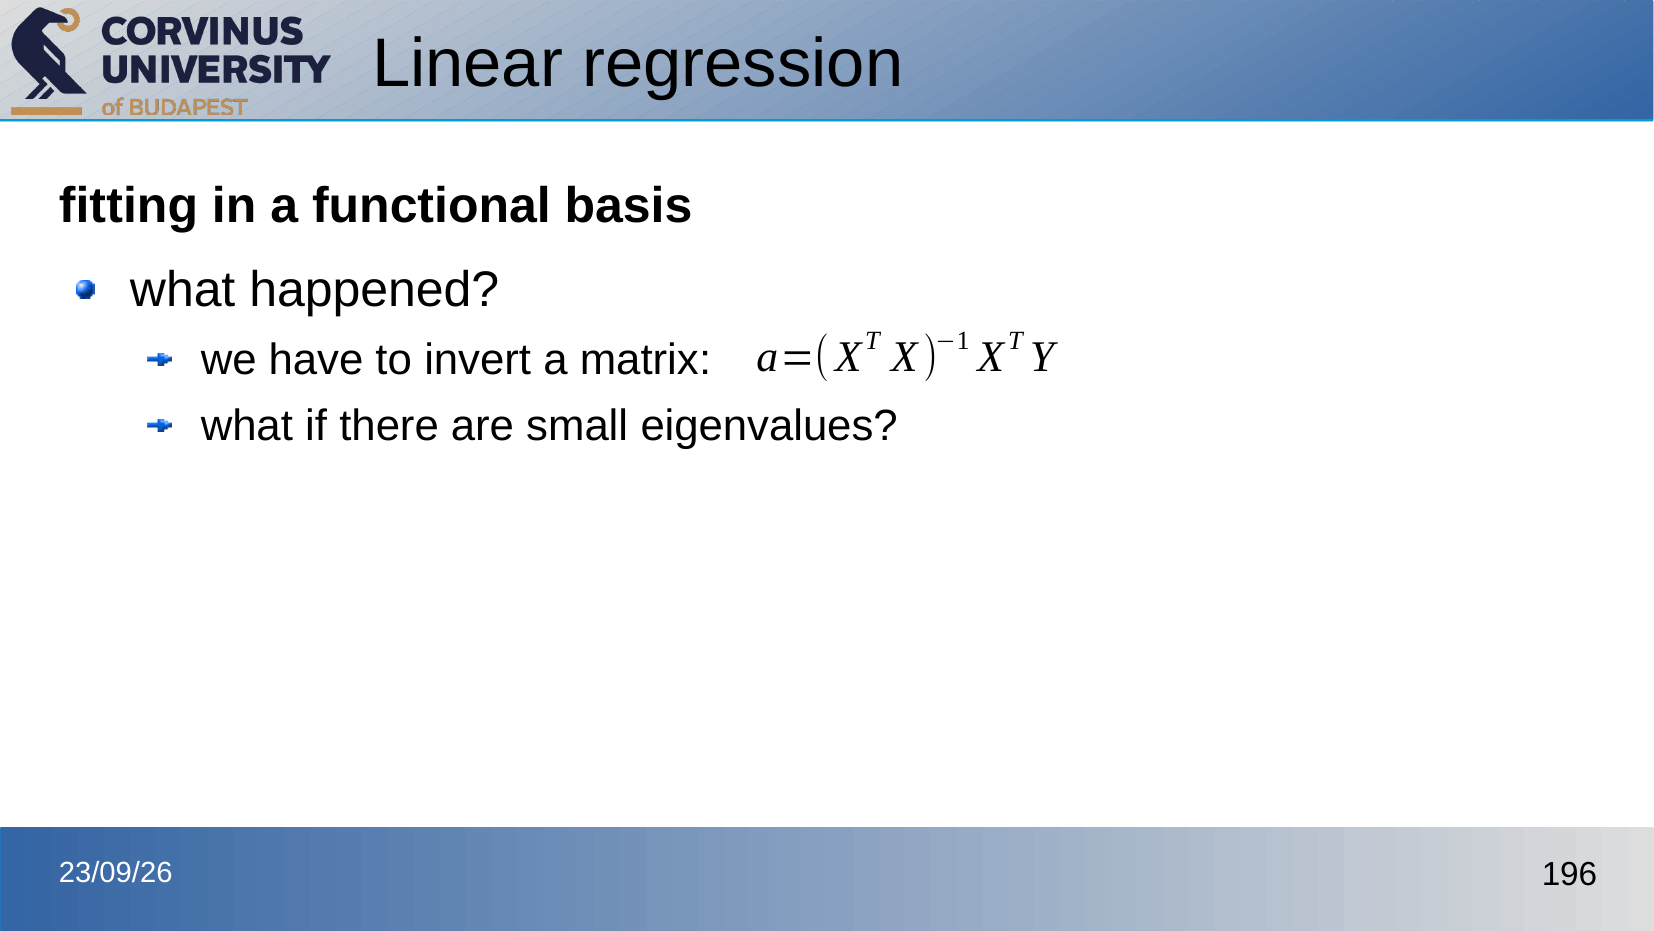

# Linear regression
fitting in a functional basis
what happened?
we have to invert a matrix:
what if there are small eigenvalues?